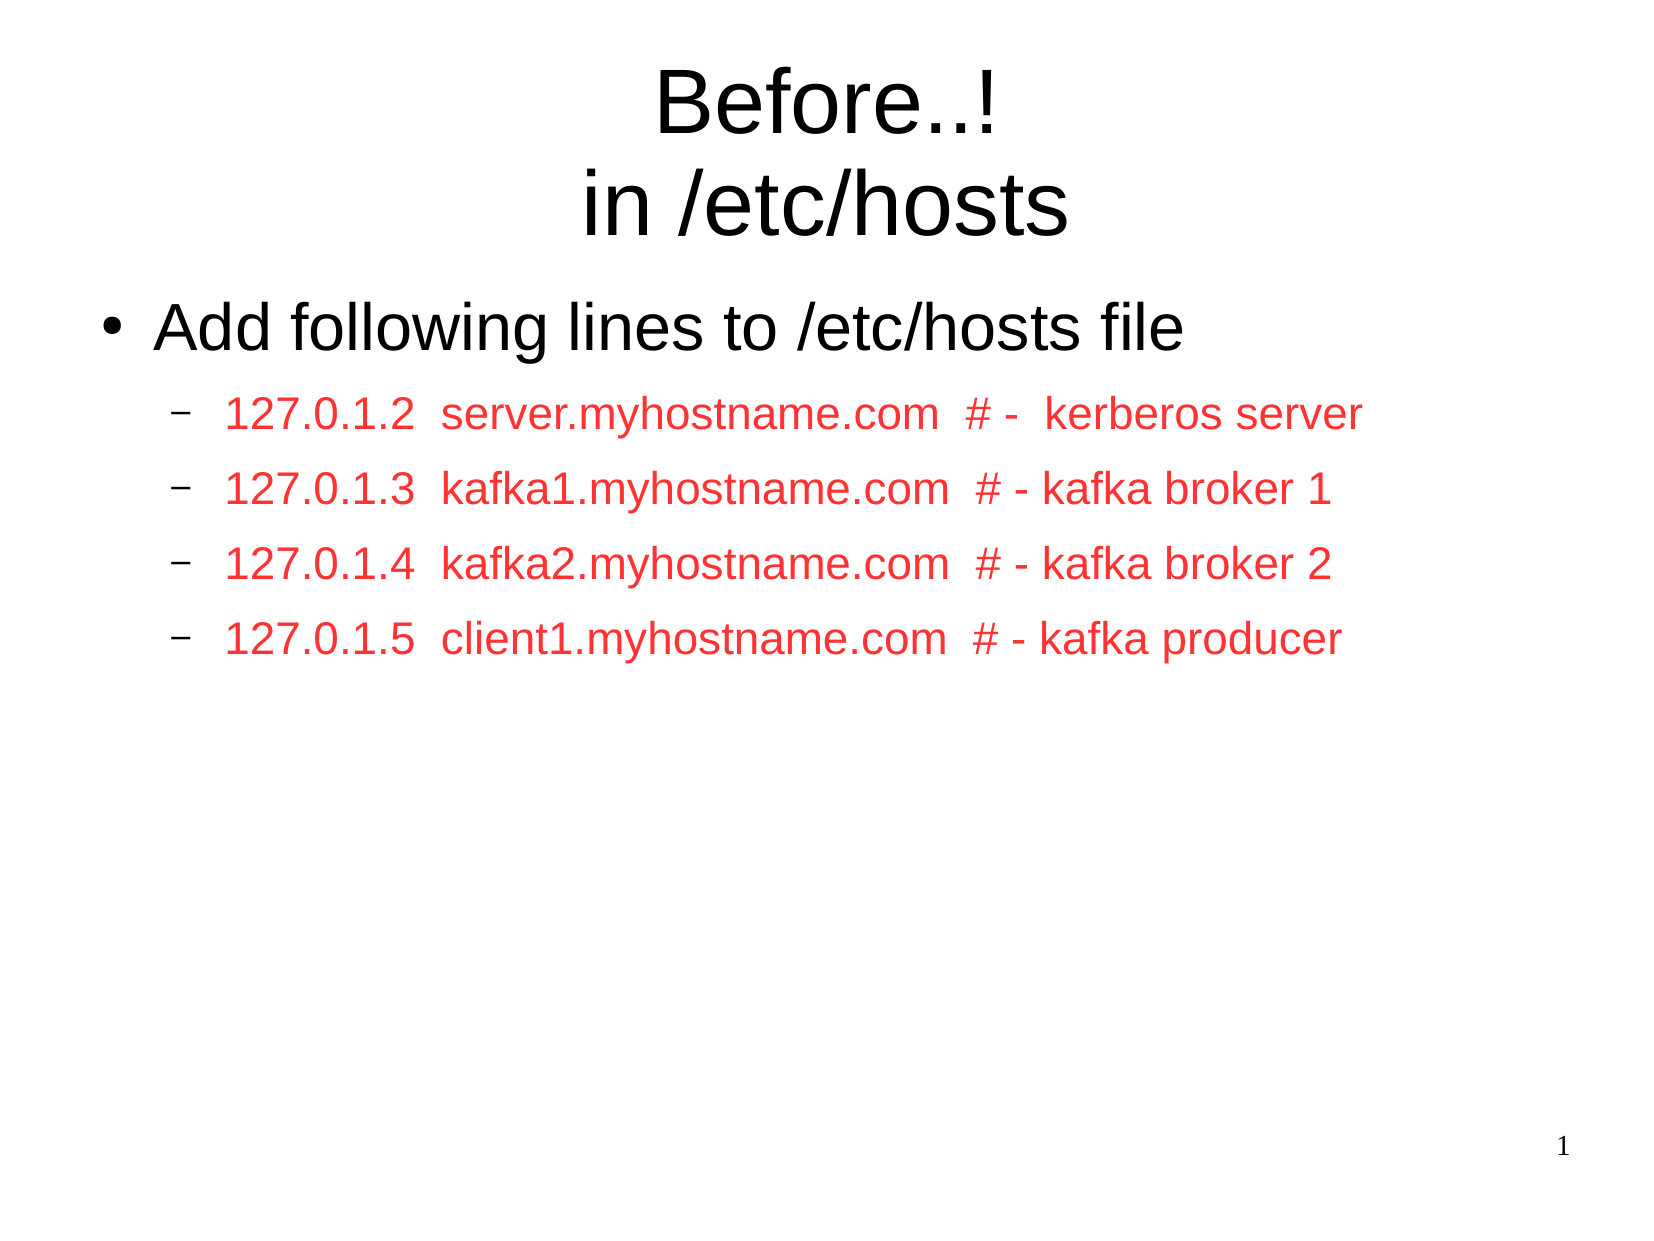

# Before..! in /etc/hosts
Add following lines to /etc/hosts file
127.0.1.2 server.myhostname.com # - kerberos server
127.0.1.3 kafka1.myhostname.com # - kafka broker 1
127.0.1.4 kafka2.myhostname.com # - kafka broker 2
127.0.1.5 client1.myhostname.com # - kafka producer
1